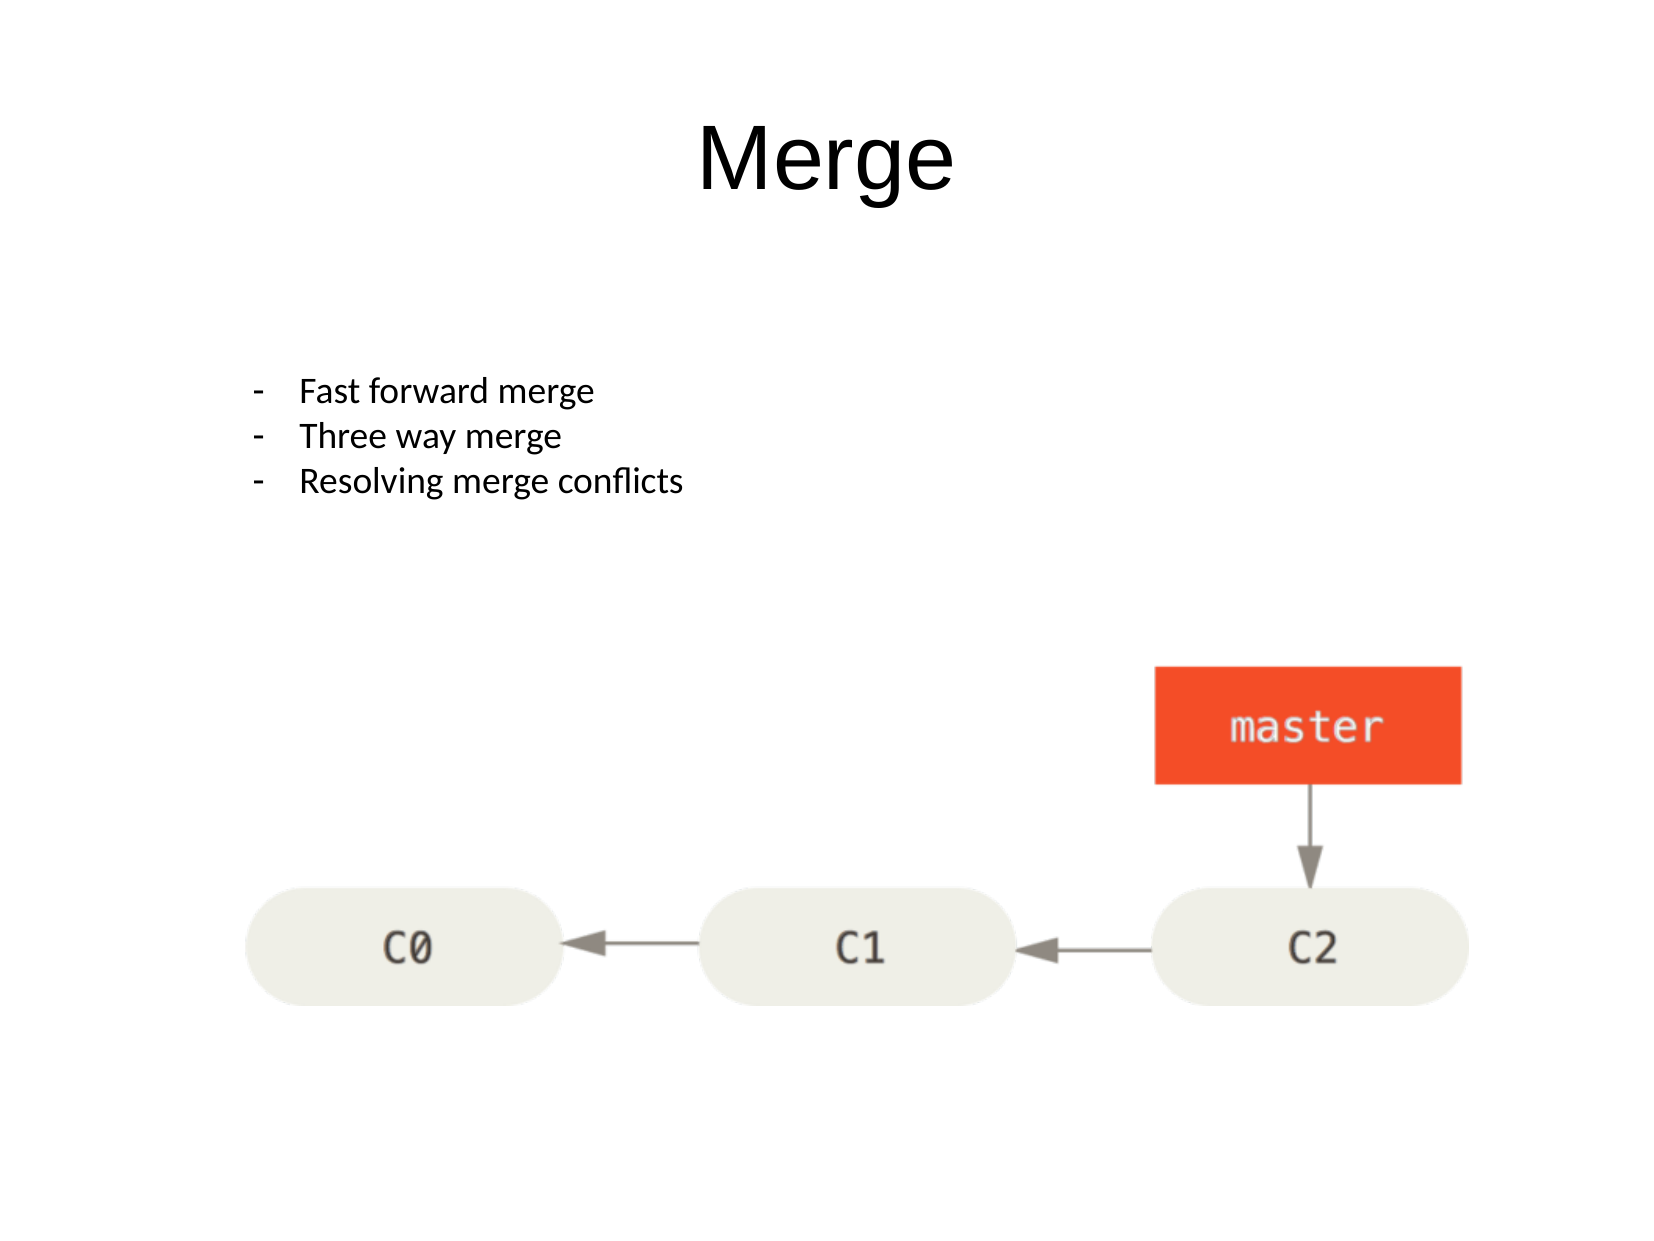

# Merge
Fast forward merge
Three way merge
Resolving merge conflicts